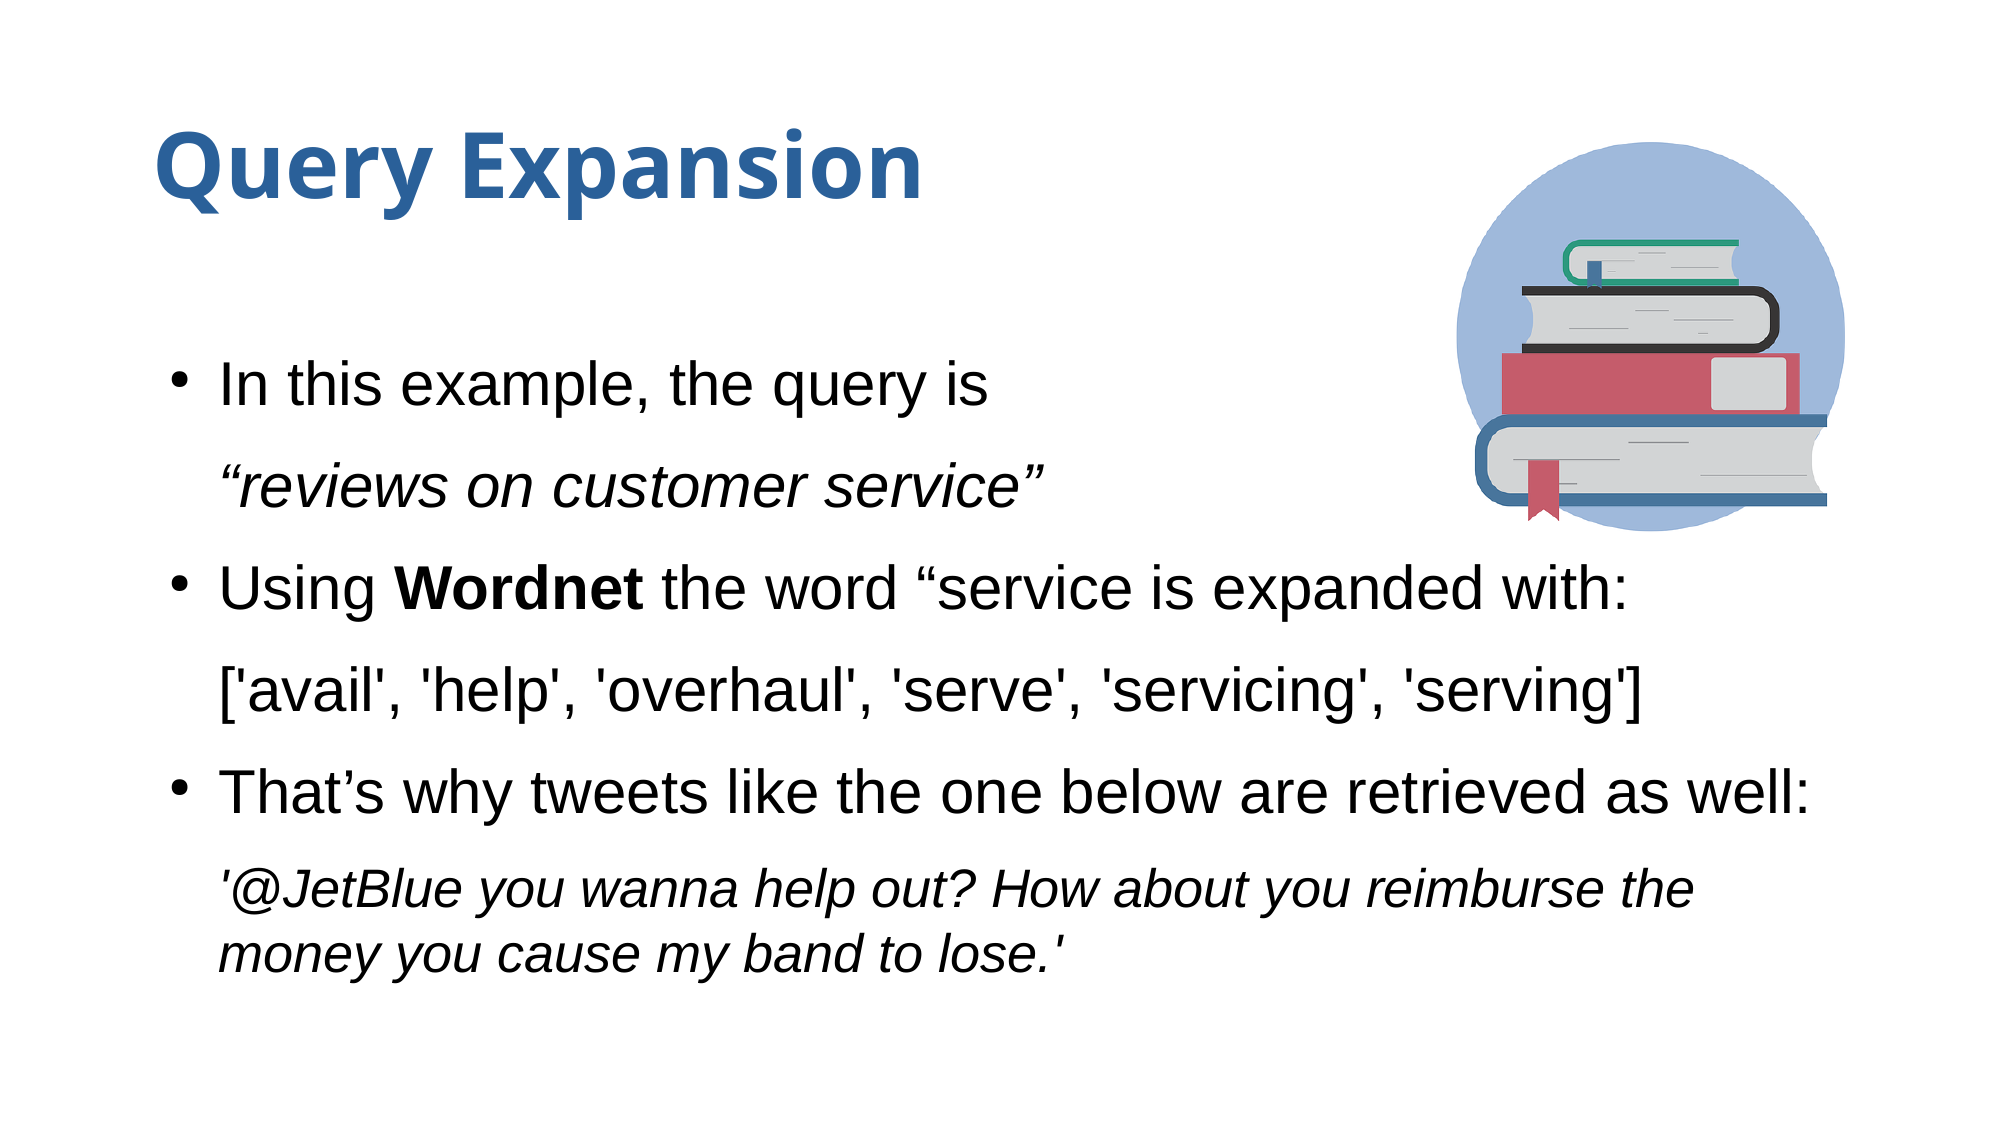

# Query Expansion
In this example, the query is
“reviews on customer service”
Using Wordnet the word “service is expanded with:
['avail', 'help', 'overhaul', 'serve', 'servicing', 'serving']
That’s why tweets like the one below are retrieved as well:
'@JetBlue you wanna help out? How about you reimburse the money you cause my band to lose.'